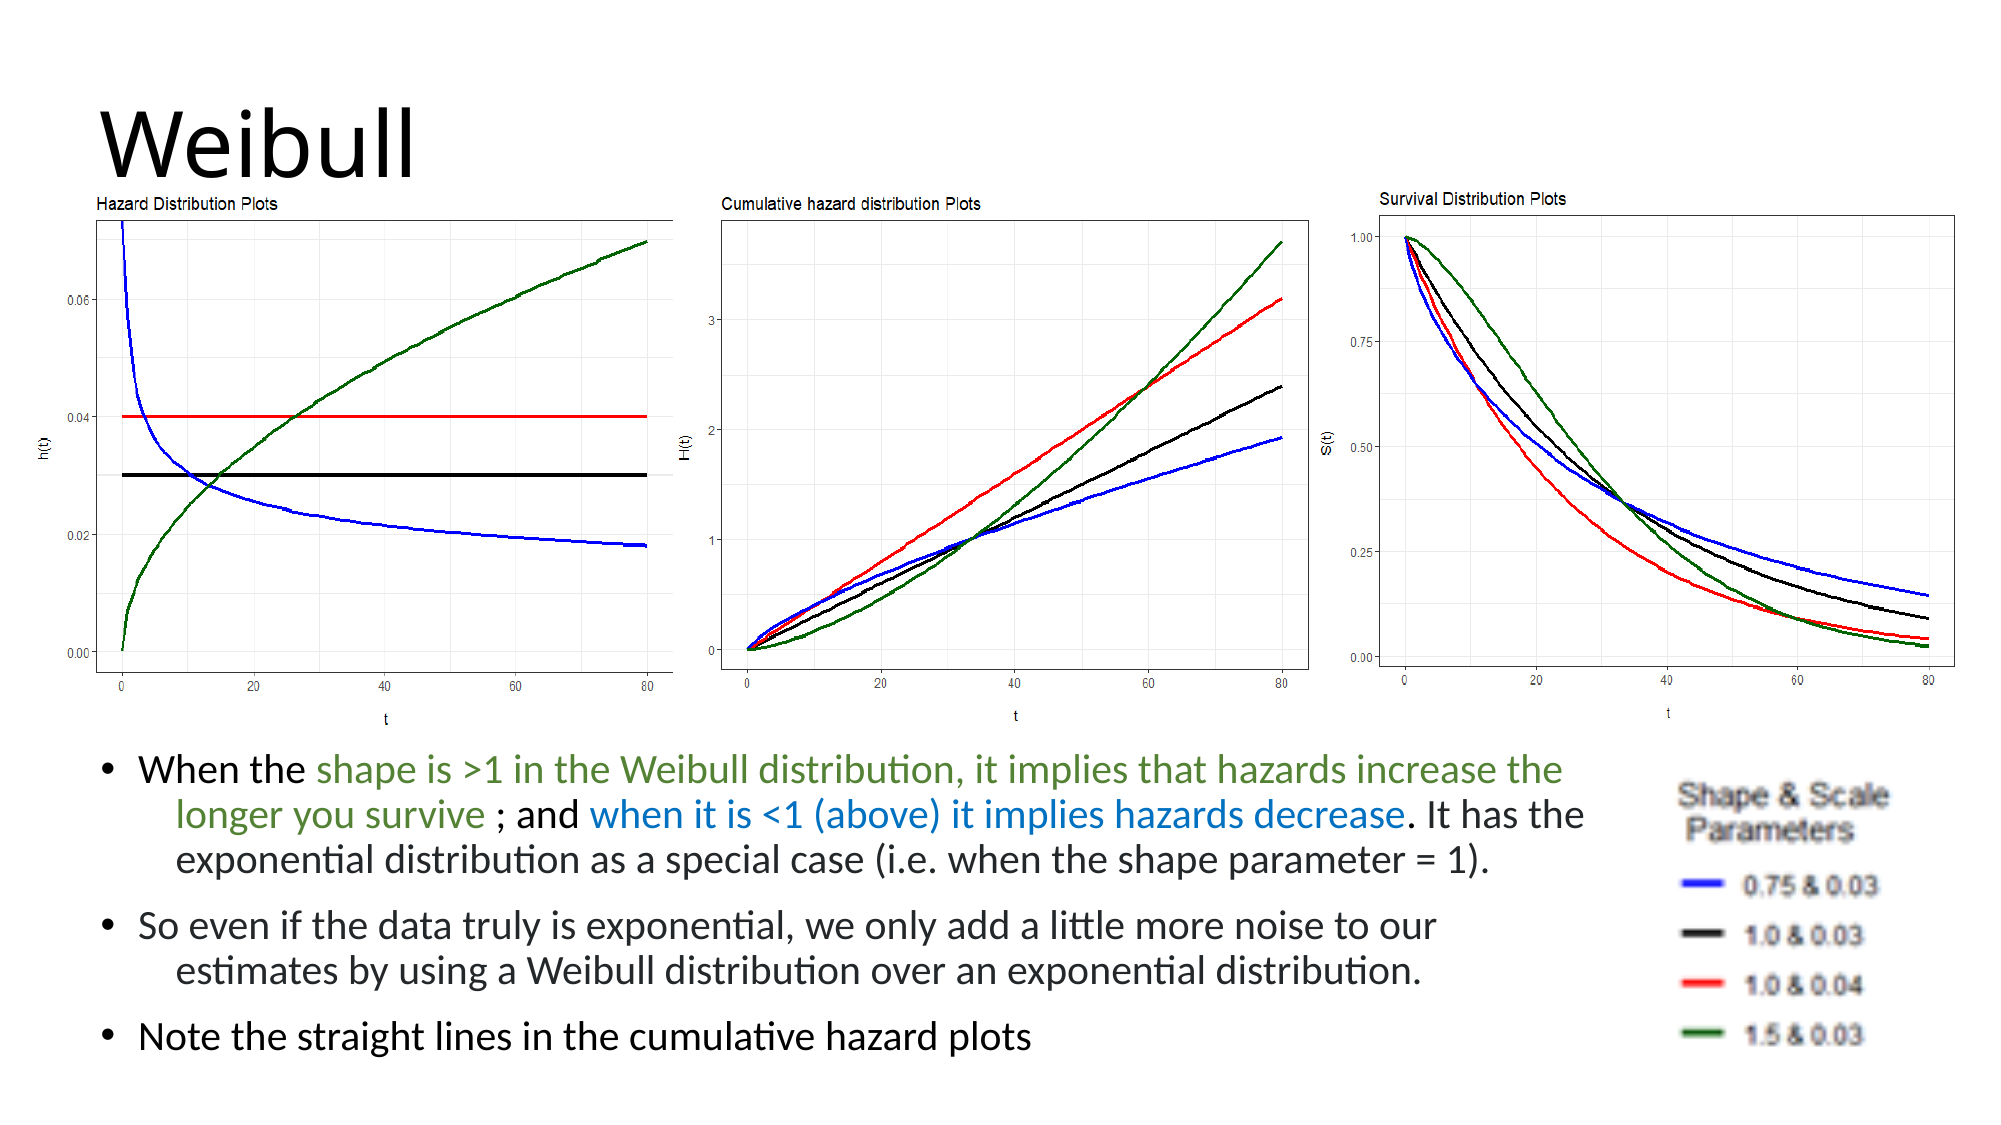

# Weibull
When the shape is >1 in the Weibull distribution, it implies that hazards increase the longer you survive ; and when it is <1 (above) it implies hazards decrease. It has the exponential distribution as a special case (i.e. when the shape parameter = 1).
So even if the data truly is exponential, we only add a little more noise to our estimates by using a Weibull distribution over an exponential distribution.
Note the straight lines in the cumulative hazard plots